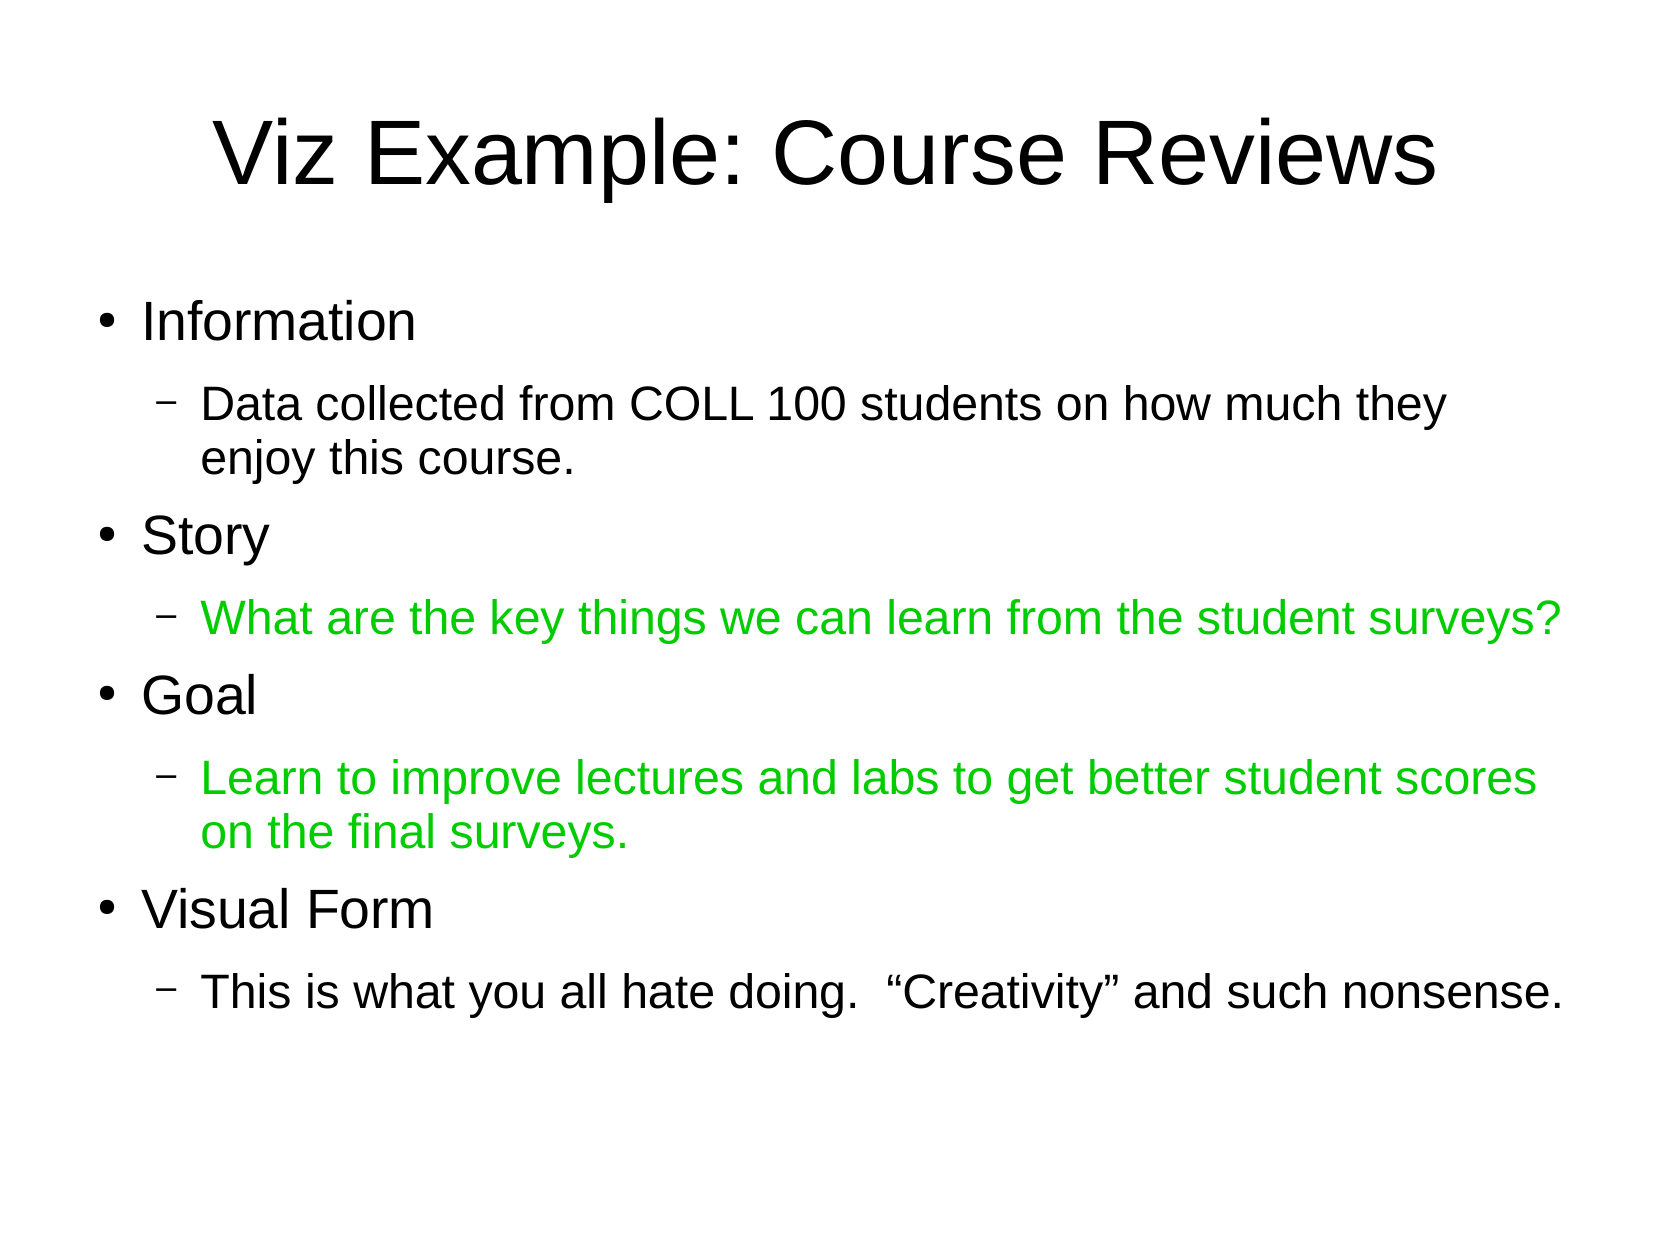

# Viz Example: Course Reviews
Information
Data collected from COLL 100 students on how much they enjoy this course.
Story
What are the key things we can learn from the student surveys?
Goal
Learn to improve lectures and labs to get better student scores on the final surveys.
Visual Form
This is what you all hate doing. “Creativity” and such nonsense.